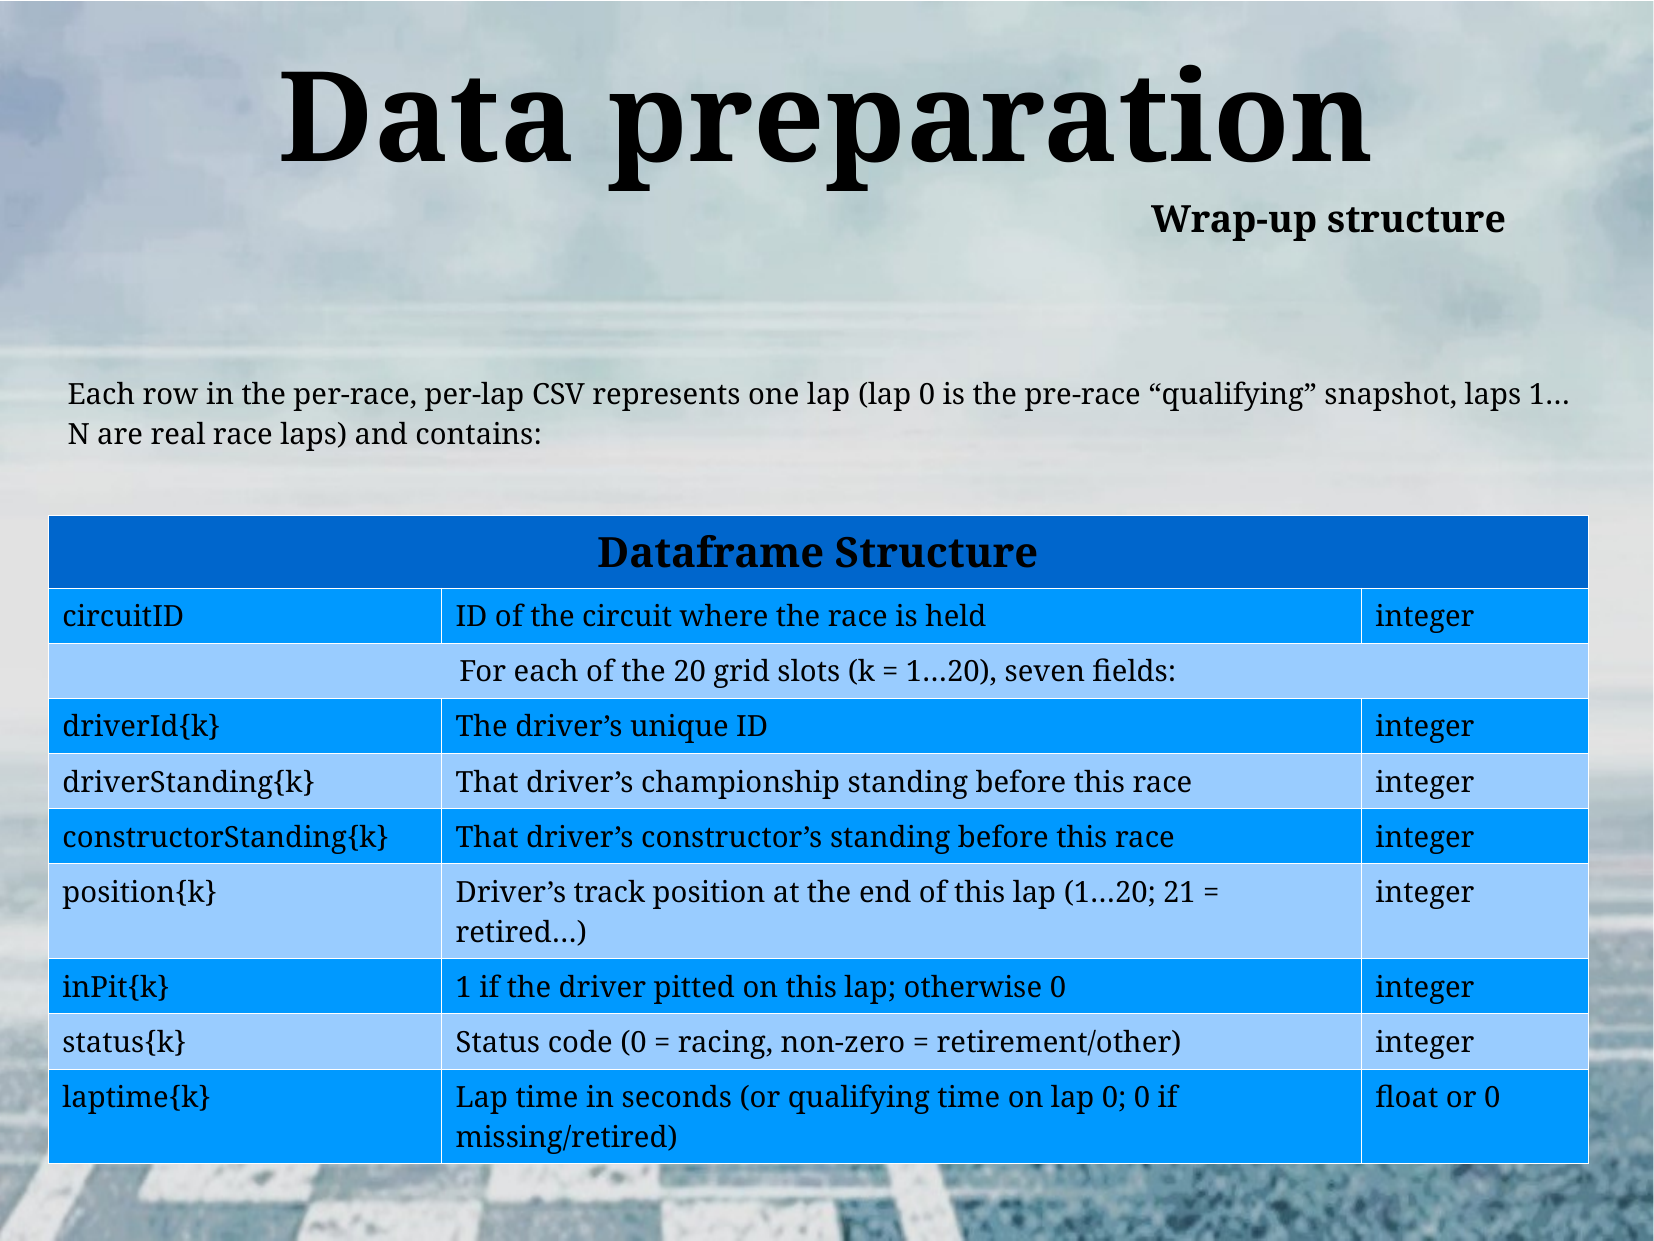

Data preparation
Wrap-up structure
Each row in the per-race, per-lap CSV represents one lap (lap 0 is the pre-race “qualifying” snapshot, laps 1…N are real race laps) and contains:
| Dataframe Structure | | |
| --- | --- | --- |
| circuitID | ID of the circuit where the race is held | integer |
| For each of the 20 grid slots (k = 1…20), seven fields: | | |
| driverId{k} | The driver’s unique ID | integer |
| driverStanding{k} | That driver’s championship standing before this race | integer |
| constructorStanding{k} | That driver’s constructor’s standing before this race | integer |
| position{k} | Driver’s track position at the end of this lap (1…20; 21 = retired…) | integer |
| inPit{k} | 1 if the driver pitted on this lap; otherwise 0 | integer |
| status{k} | Status code (0 = racing, non-zero = retirement/other) | integer |
| laptime{k} | Lap time in seconds (or qualifying time on lap 0; 0 if missing/retired) | float or 0 |